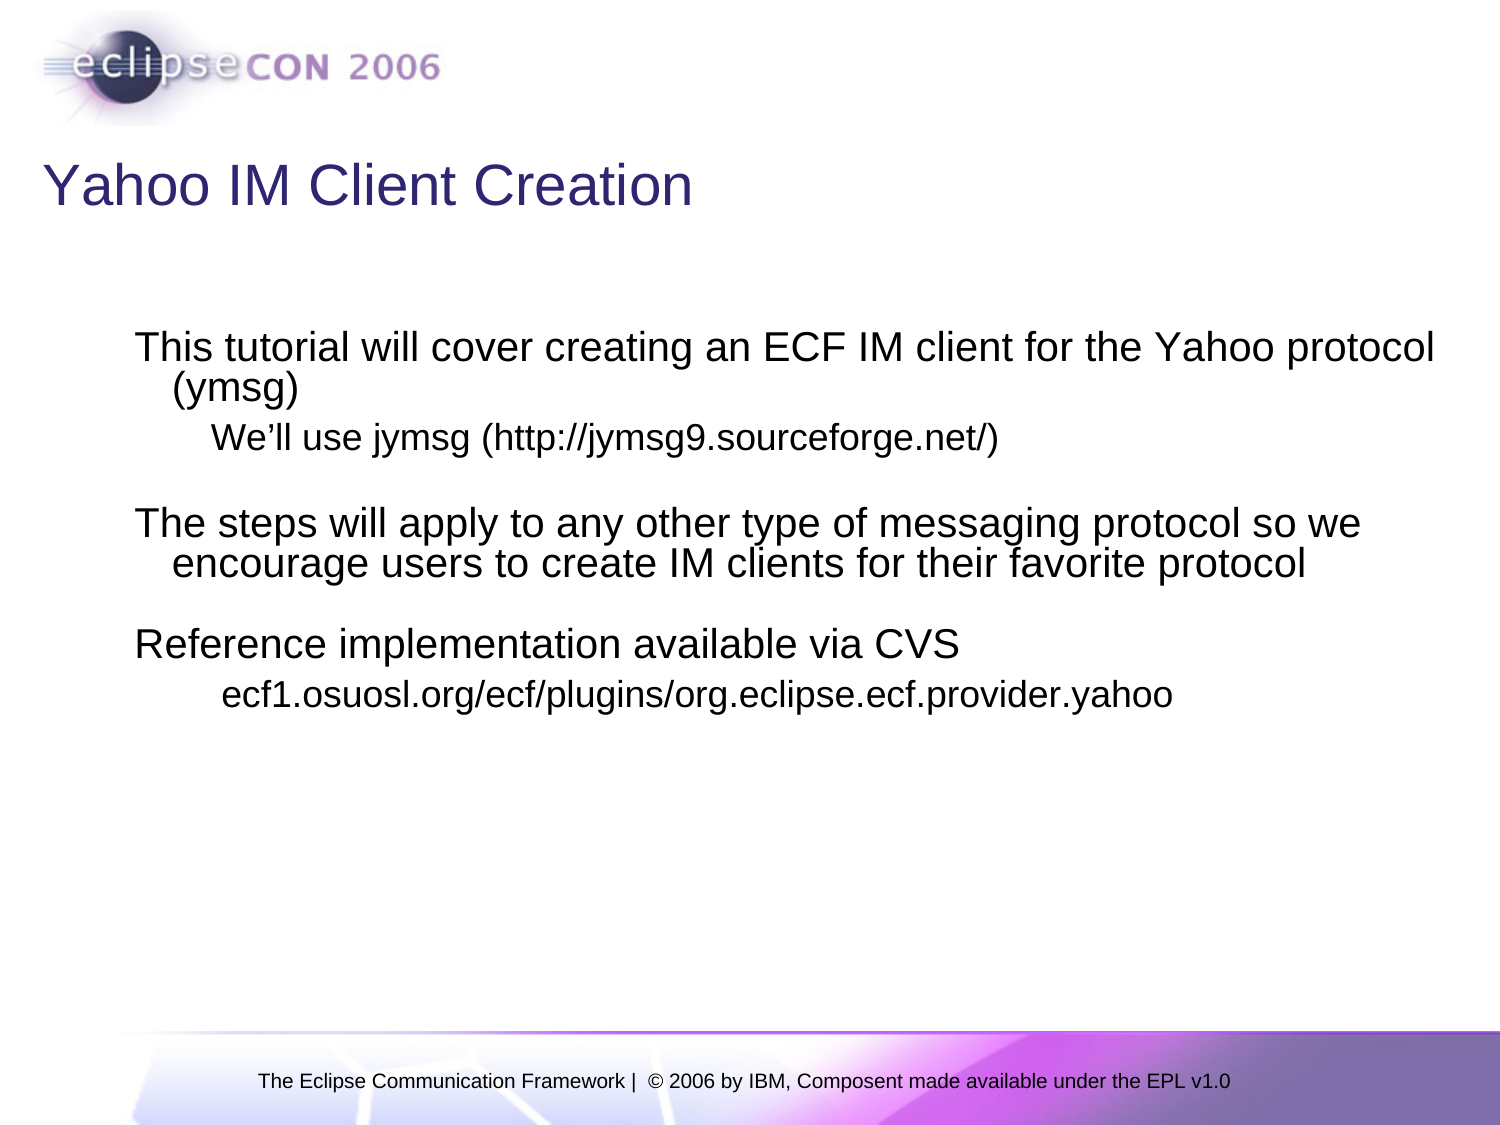

# Yahoo IM Client Creation
This tutorial will cover creating an ECF IM client for the Yahoo protocol (ymsg)
We’ll use jymsg (http://jymsg9.sourceforge.net/)
The steps will apply to any other type of messaging protocol so we encourage users to create IM clients for their favorite protocol
Reference implementation available via CVS
 ecf1.osuosl.org/ecf/plugins/org.eclipse.ecf.provider.yahoo